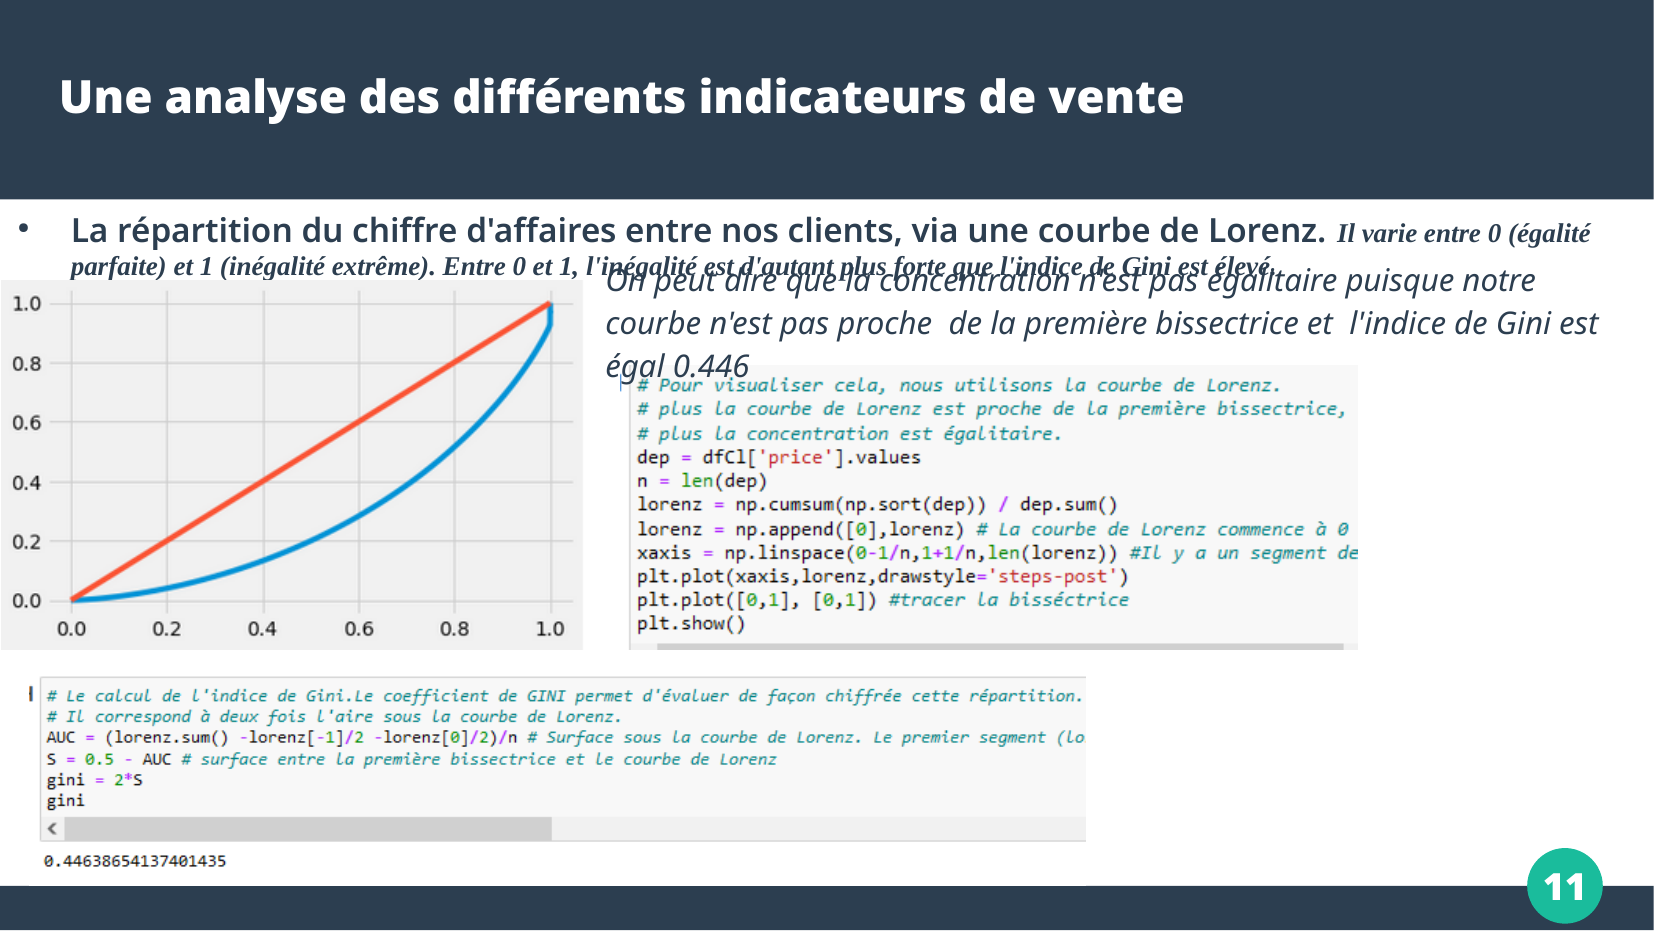

# Une analyse des différents indicateurs de vente
La répartition du chiffre d'affaires entre nos clients, via une courbe de Lorenz. Il varie entre 0 (égalité parfaite) et 1 (inégalité extrême). Entre 0 et 1, l'inégalité est d'autant plus forte que l'indice de Gini est élevé.
On peut dire que la concentration n'est pas égalitaire puisque notre courbe n'est pas proche de la première bissectrice et l'indice de Gini est égal 0.446